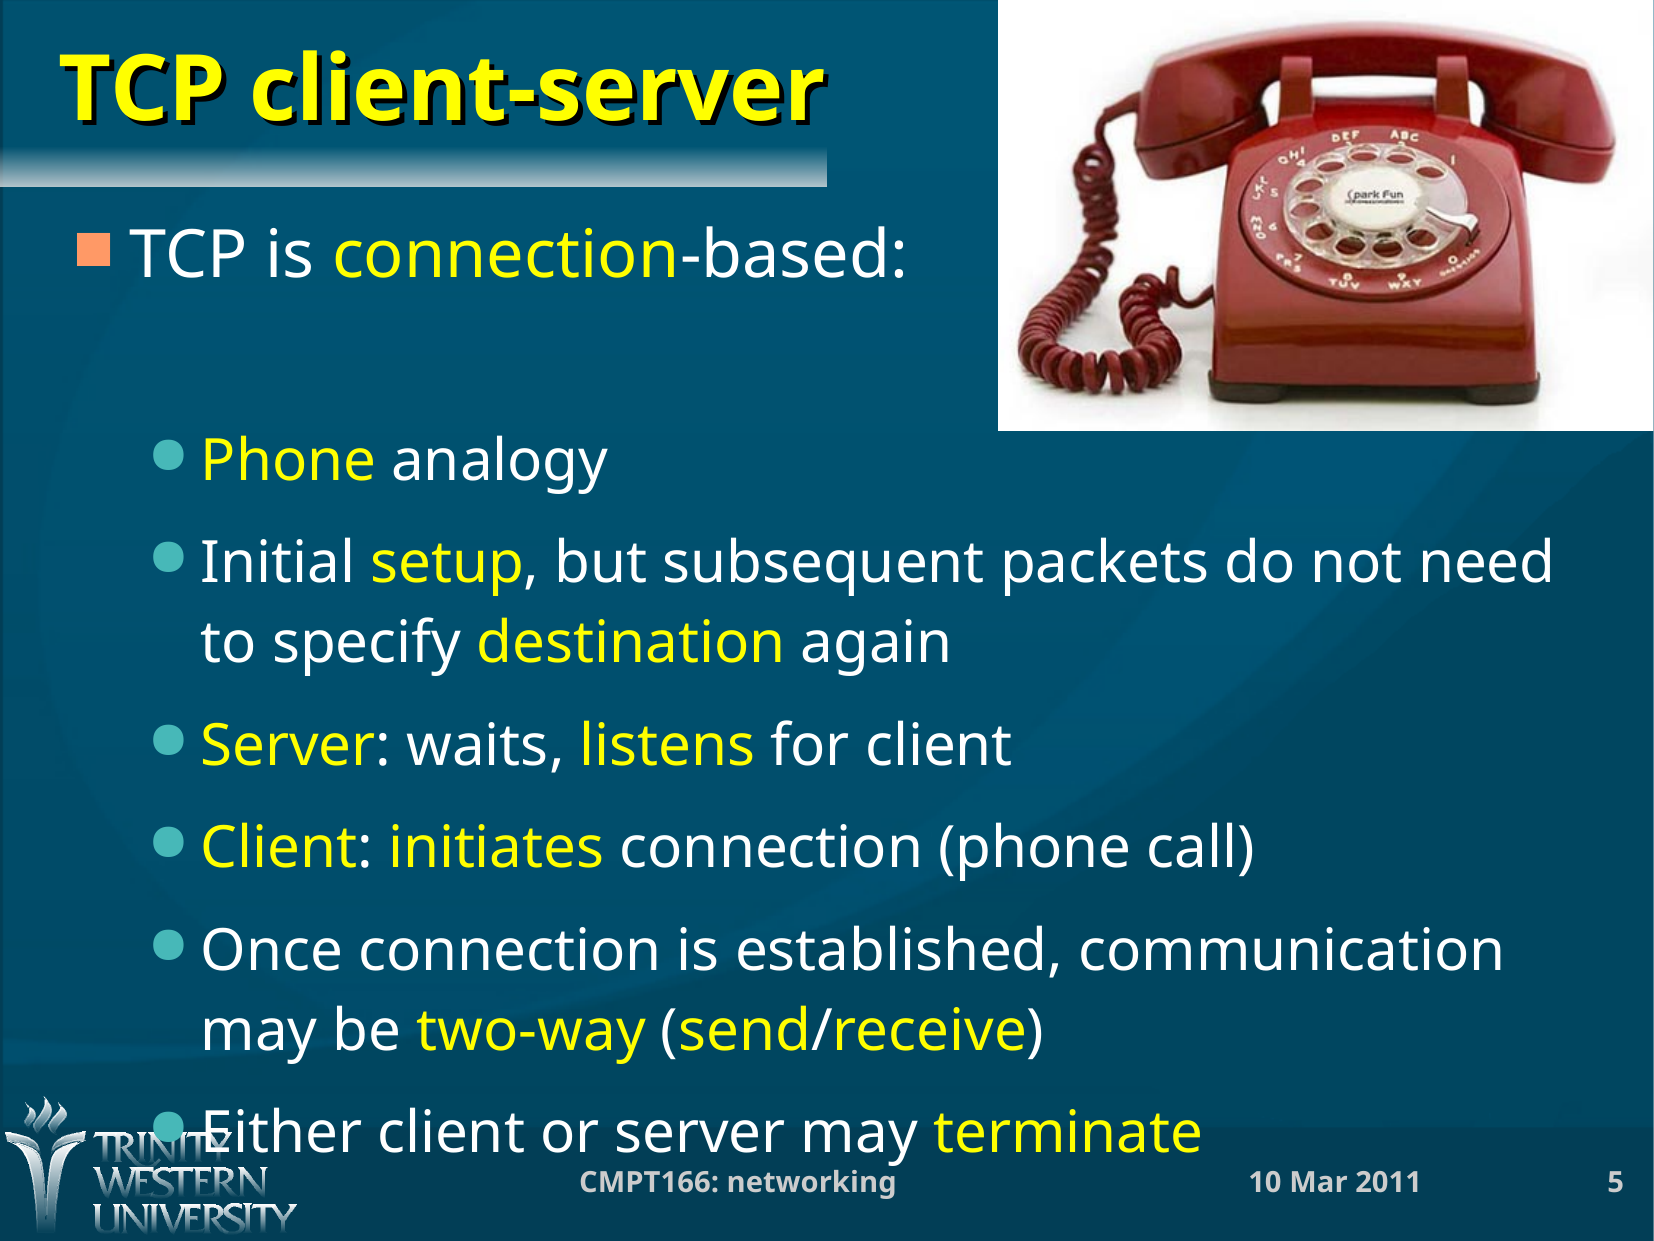

# TCP client-server
TCP is connection-based:
Phone analogy
Initial setup, but subsequent packets do not need to specify destination again
Server: waits, listens for client
Client: initiates connection (phone call)
Once connection is established, communication may be two-way (send/receive)
Either client or server may terminate
CMPT166: networking
10 Mar 2011
5